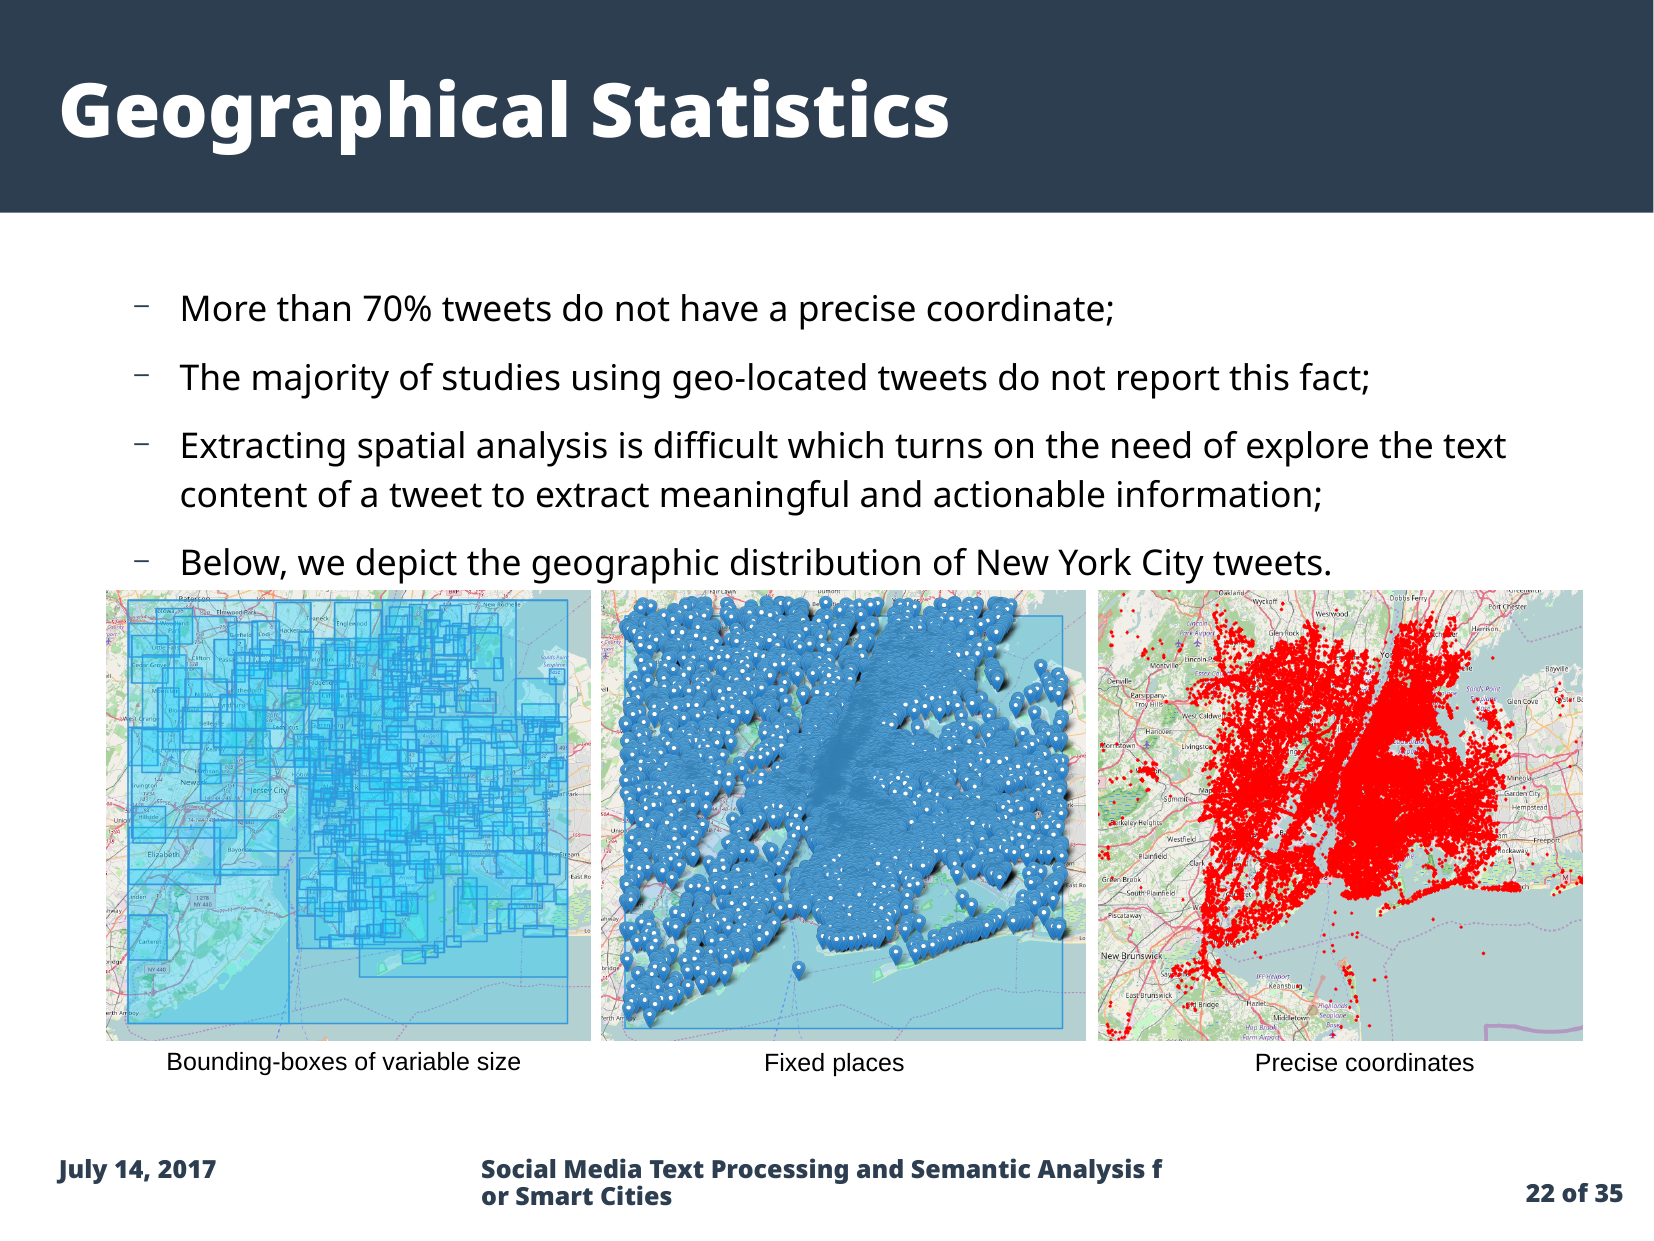

# Geographical Statistics
More than 70% tweets do not have a precise coordinate;
The majority of studies using geo-located tweets do not report this fact;
Extracting spatial analysis is difficult which turns on the need of explore the text content of a tweet to extract meaningful and actionable information;
Below, we depict the geographic distribution of New York City tweets.
Bounding-boxes of variable size
Fixed places
Precise coordinates
July 14, 2017
Social Media Text Processing and Semantic Analysis for Smart Cities
22